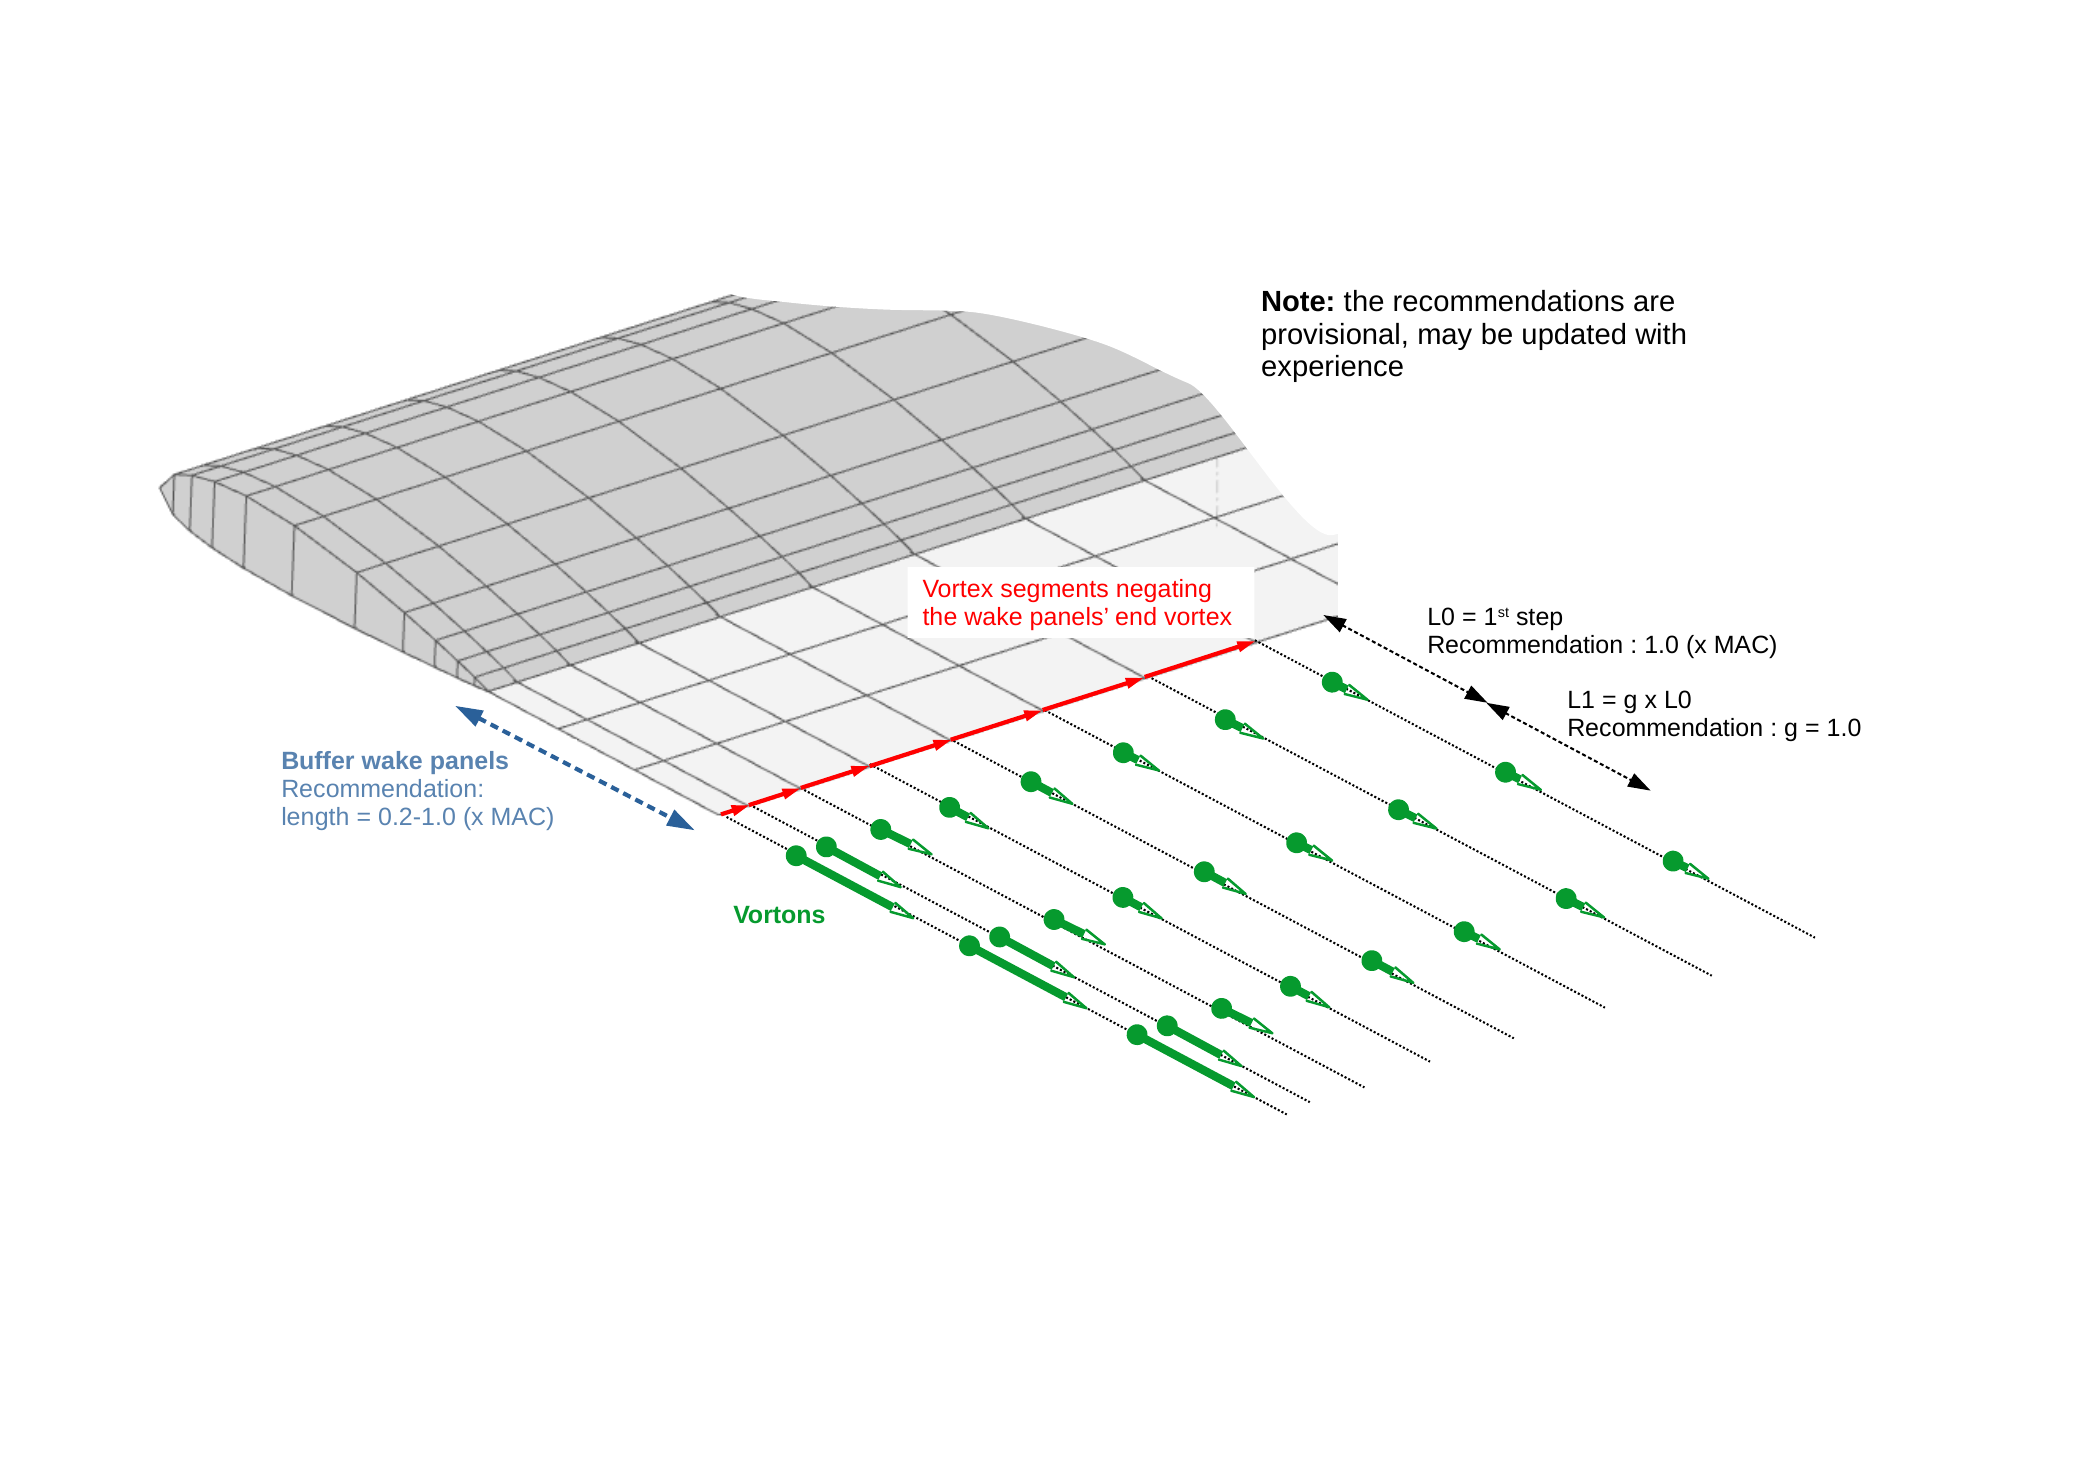

Note: the recommendations are provisional, may be updated with experience
Vortex segments negating the wake panels’ end vortex
L0 = 1st step
Recommendation : 1.0 (x MAC)
L1 = g x L0
Recommendation : g = 1.0
Buffer wake panels
Recommendation:
length = 0.2-1.0 (x MAC)
Vortons